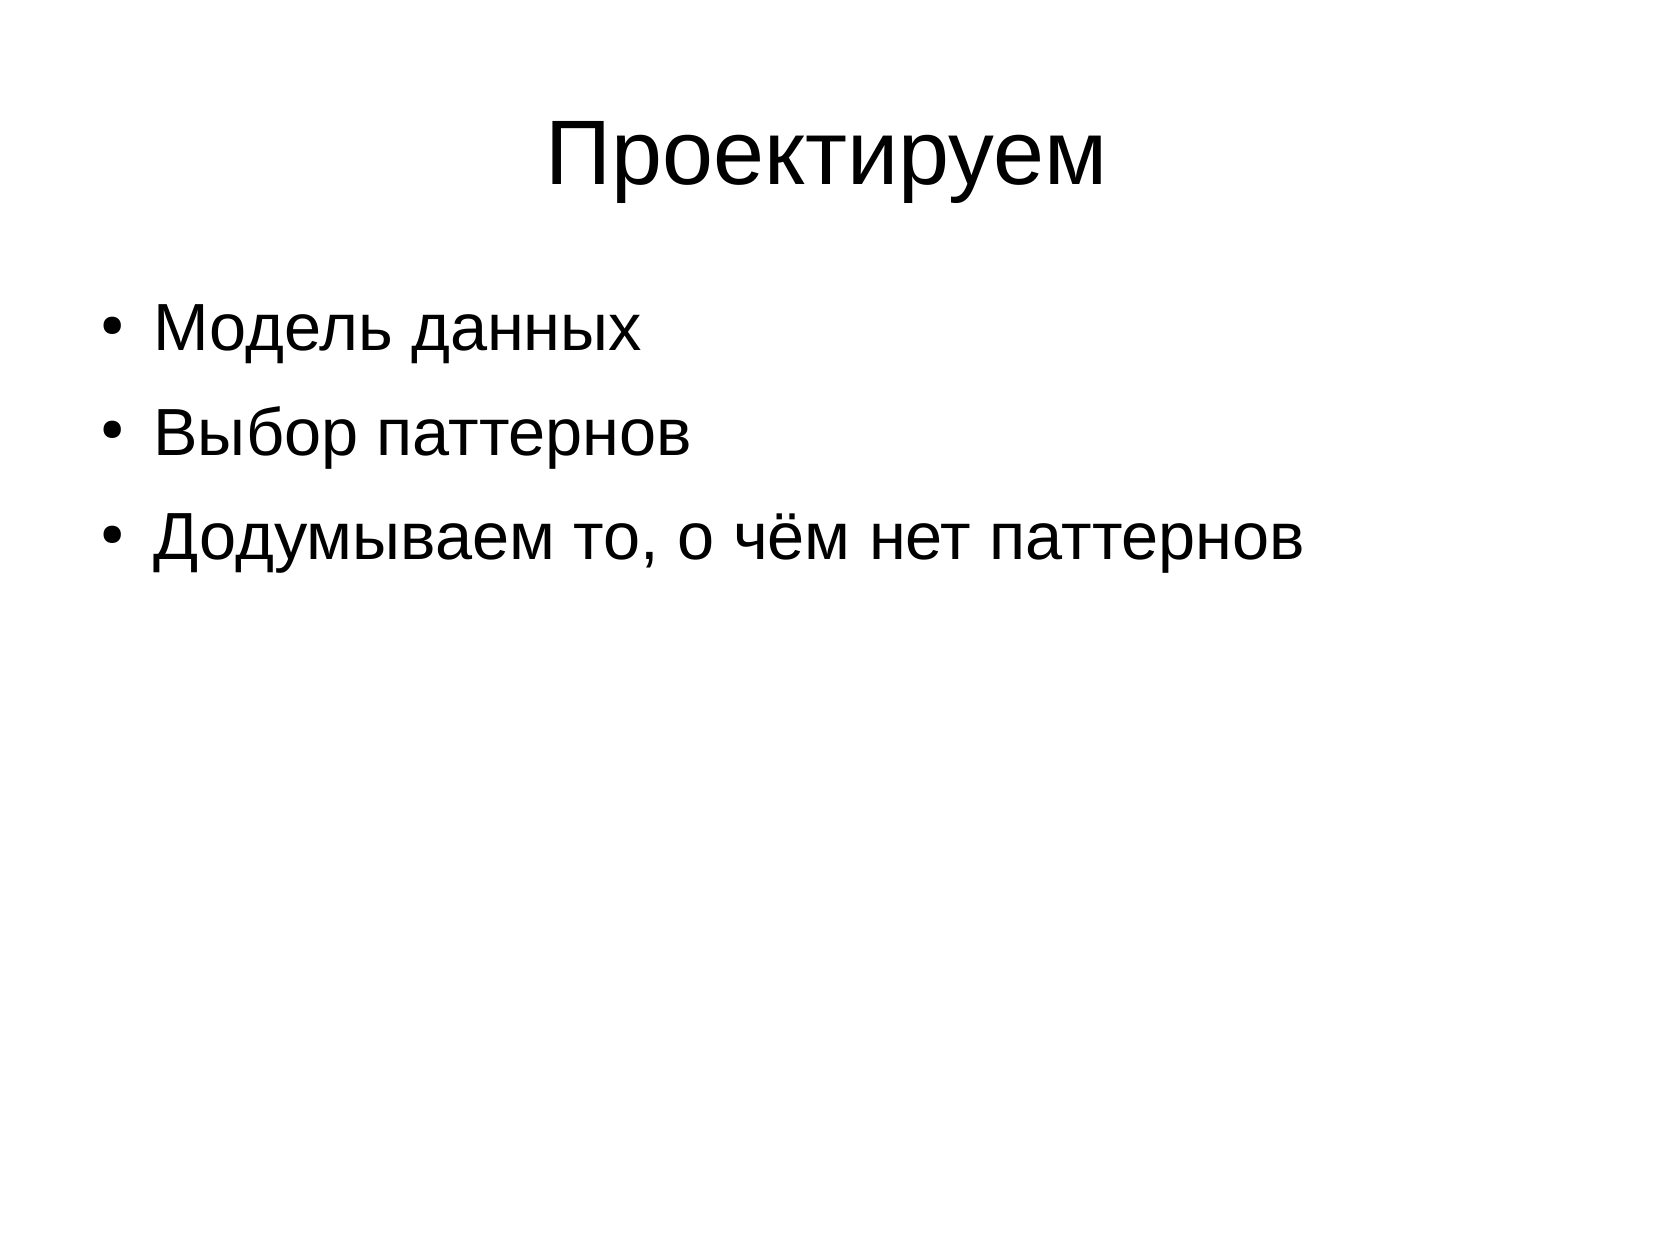

# Проектируем
Модель данных
Выбор паттернов
Додумываем то, о чём нет паттернов